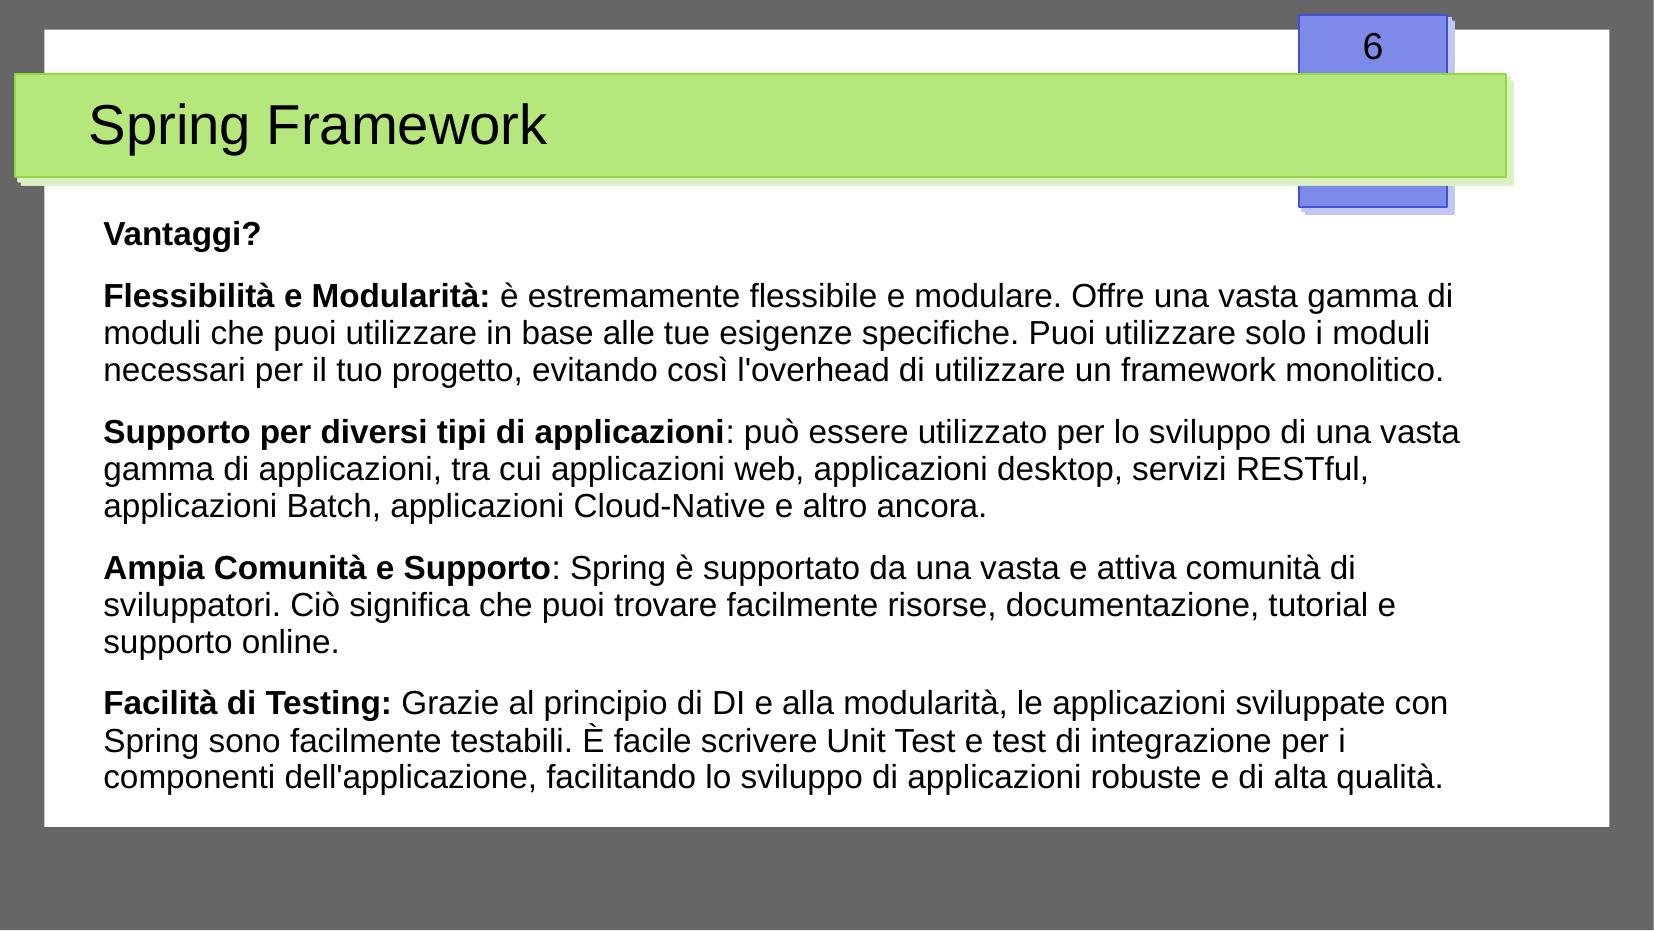

# Spring Framework
Vantaggi?
Flessibilità e Modularità: è estremamente flessibile e modulare. Offre una vasta gamma di moduli che puoi utilizzare in base alle tue esigenze specifiche. Puoi utilizzare solo i moduli necessari per il tuo progetto, evitando così l'overhead di utilizzare un framework monolitico.
Supporto per diversi tipi di applicazioni: può essere utilizzato per lo sviluppo di una vasta gamma di applicazioni, tra cui applicazioni web, applicazioni desktop, servizi RESTful, applicazioni Batch, applicazioni Cloud-Native e altro ancora.
Ampia Comunità e Supporto: Spring è supportato da una vasta e attiva comunità di sviluppatori. Ciò significa che puoi trovare facilmente risorse, documentazione, tutorial e supporto online.
Facilità di Testing: Grazie al principio di DI e alla modularità, le applicazioni sviluppate con Spring sono facilmente testabili. È facile scrivere Unit Test e test di integrazione per i componenti dell'applicazione, facilitando lo sviluppo di applicazioni robuste e di alta qualità.